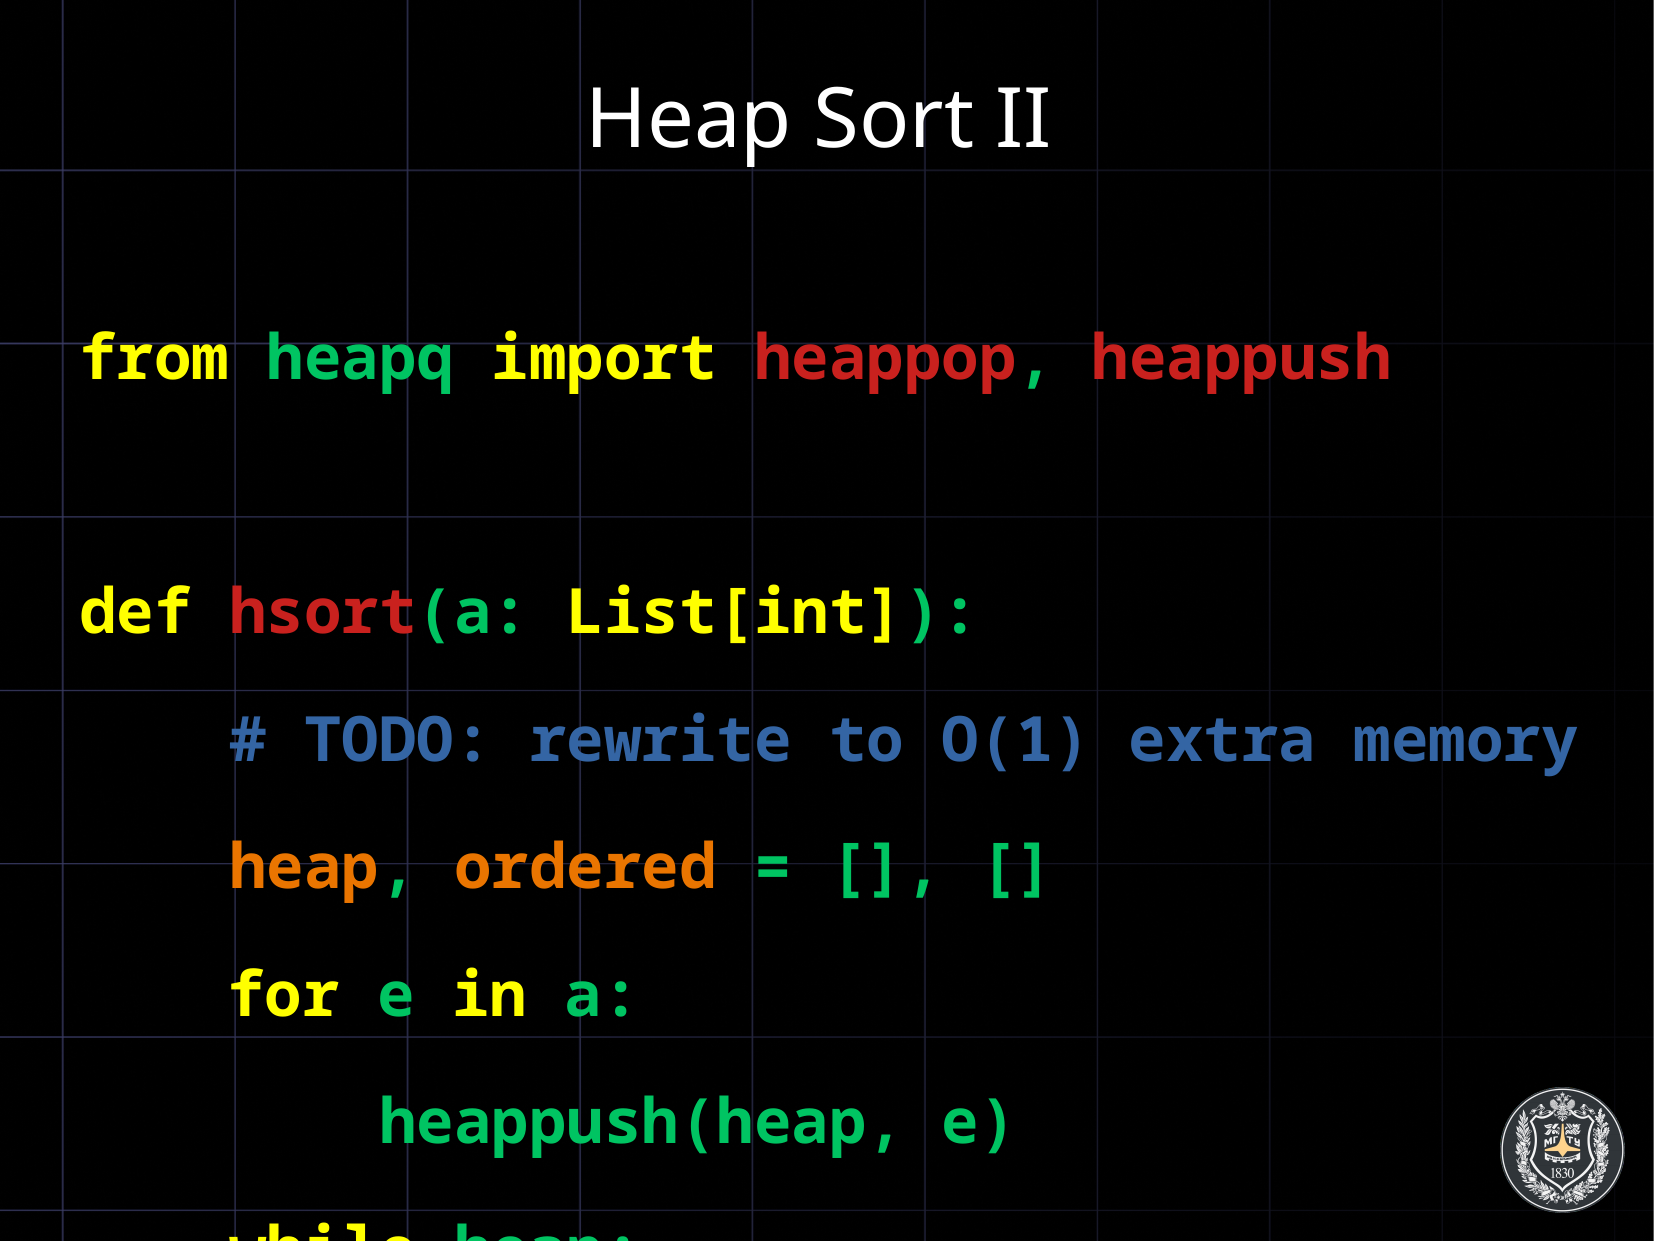

# Heap Sort II
from heapq import heappop, heappush
def hsort(a: List[int]):
 # TODO: rewrite to O(1) extra memory
 heap, ordered = [], []
 for e in a:
 heappush(heap, e)
 while heap:
 ordered.append(heappop(heap))
 return ordered